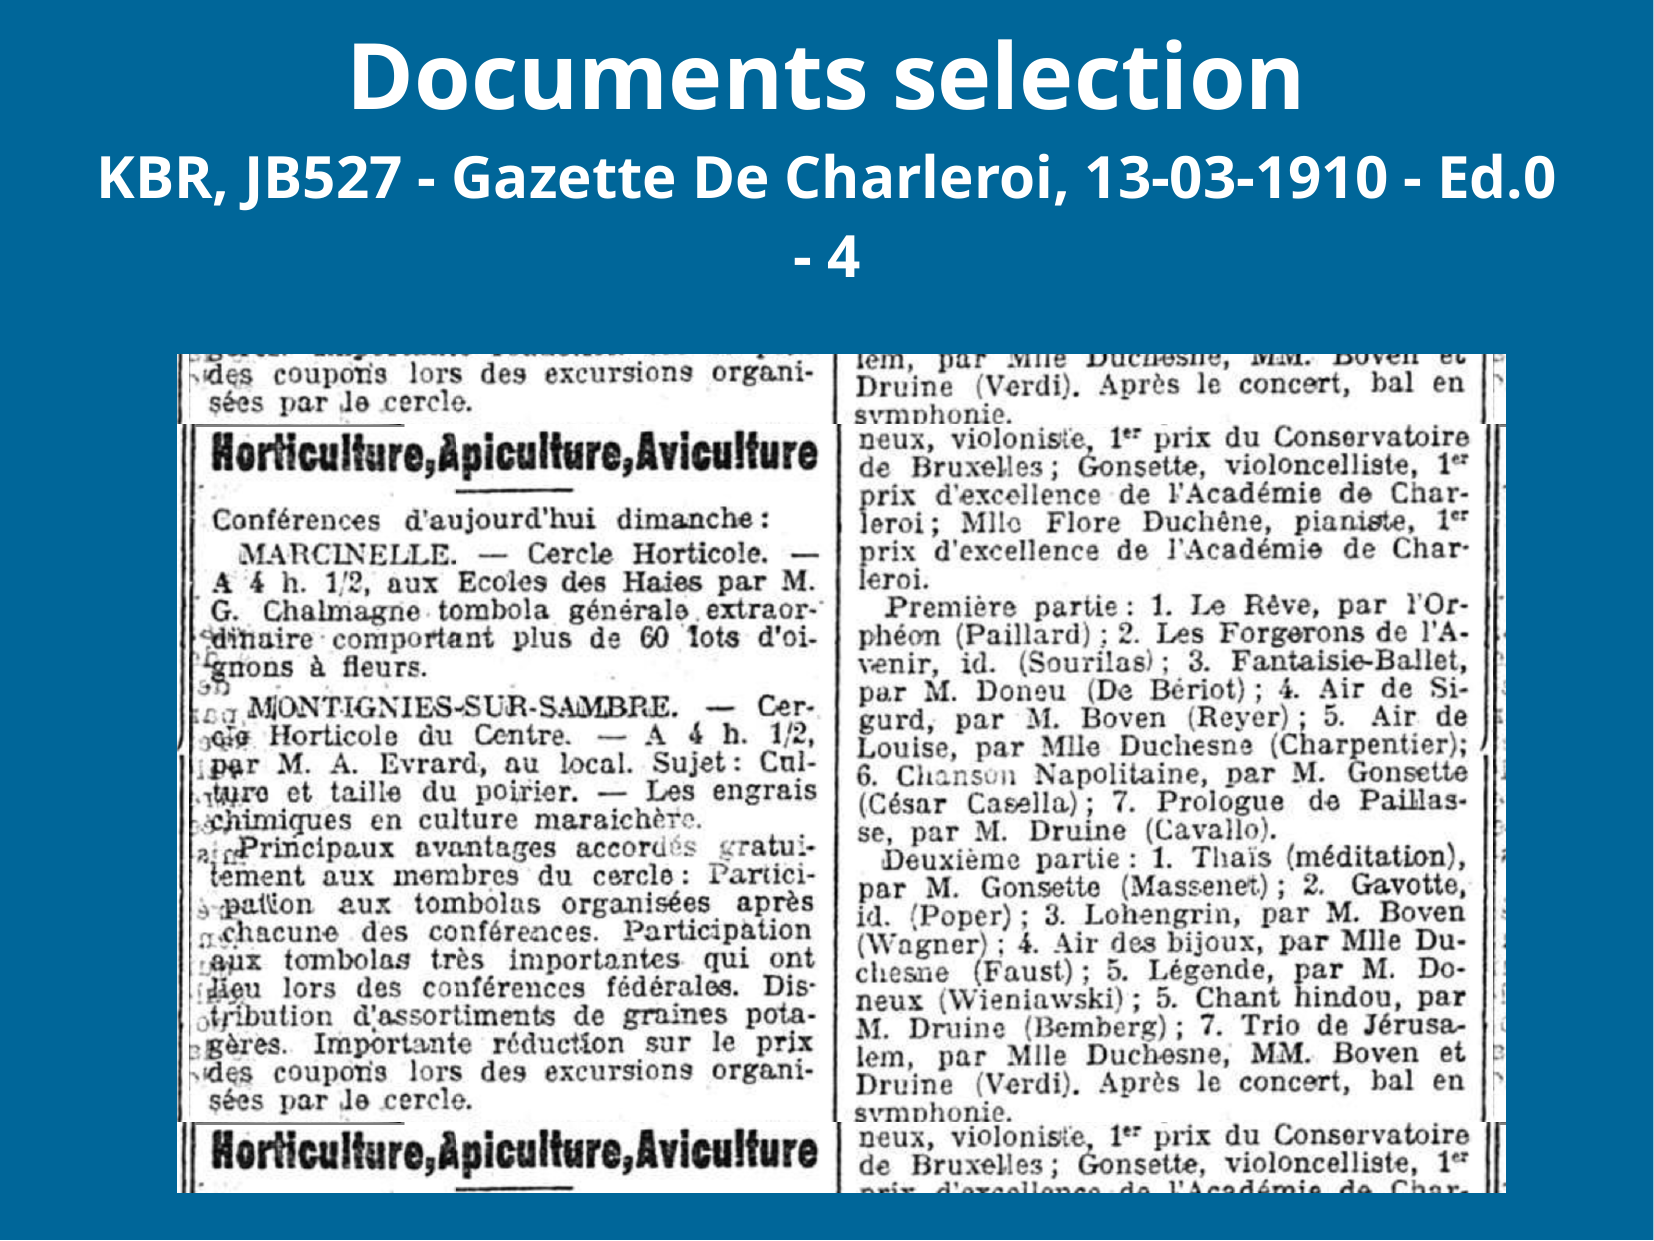

# Documents selection KBR, JB527 - Gazette De Charleroi, 13-03-1910 - Ed.0 - 4